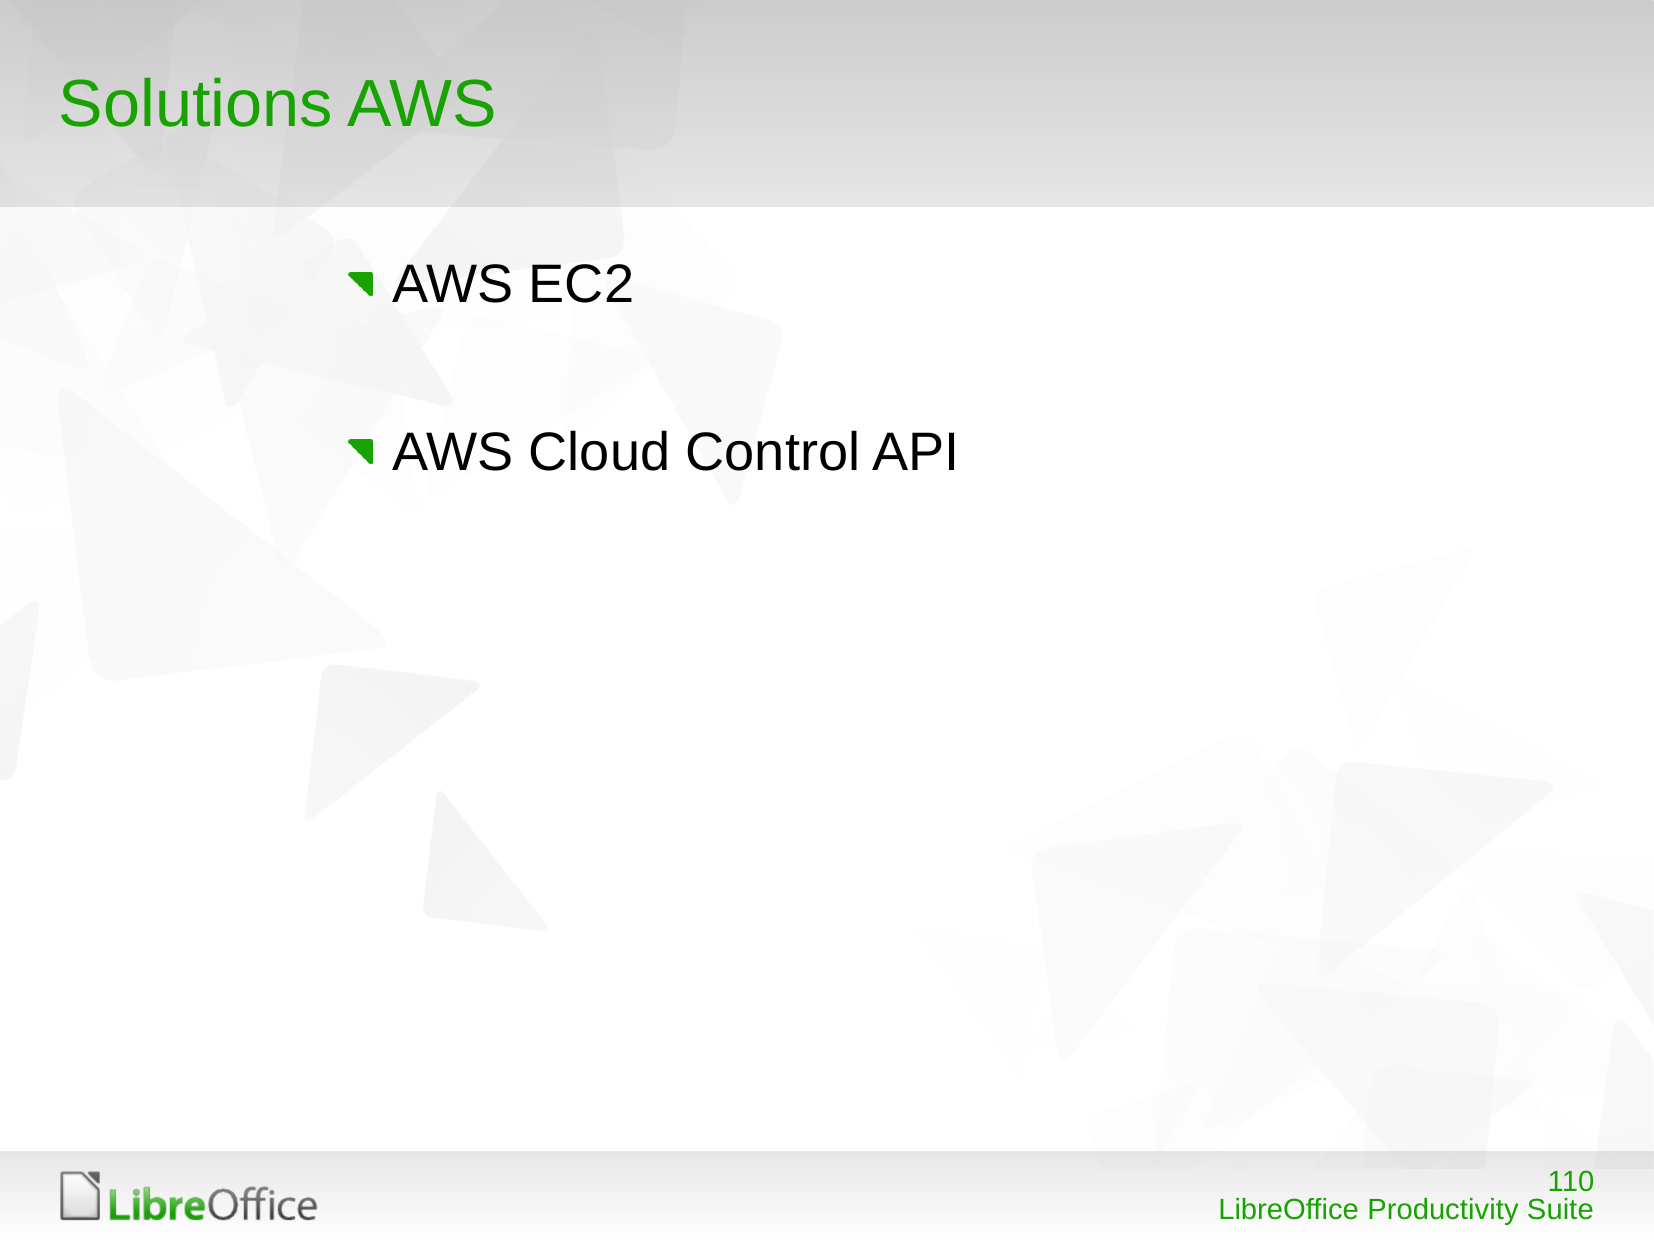

# Solutions AWS
AWS EC2
AWS Cloud Control API
110
LibreOffice Productivity Suite